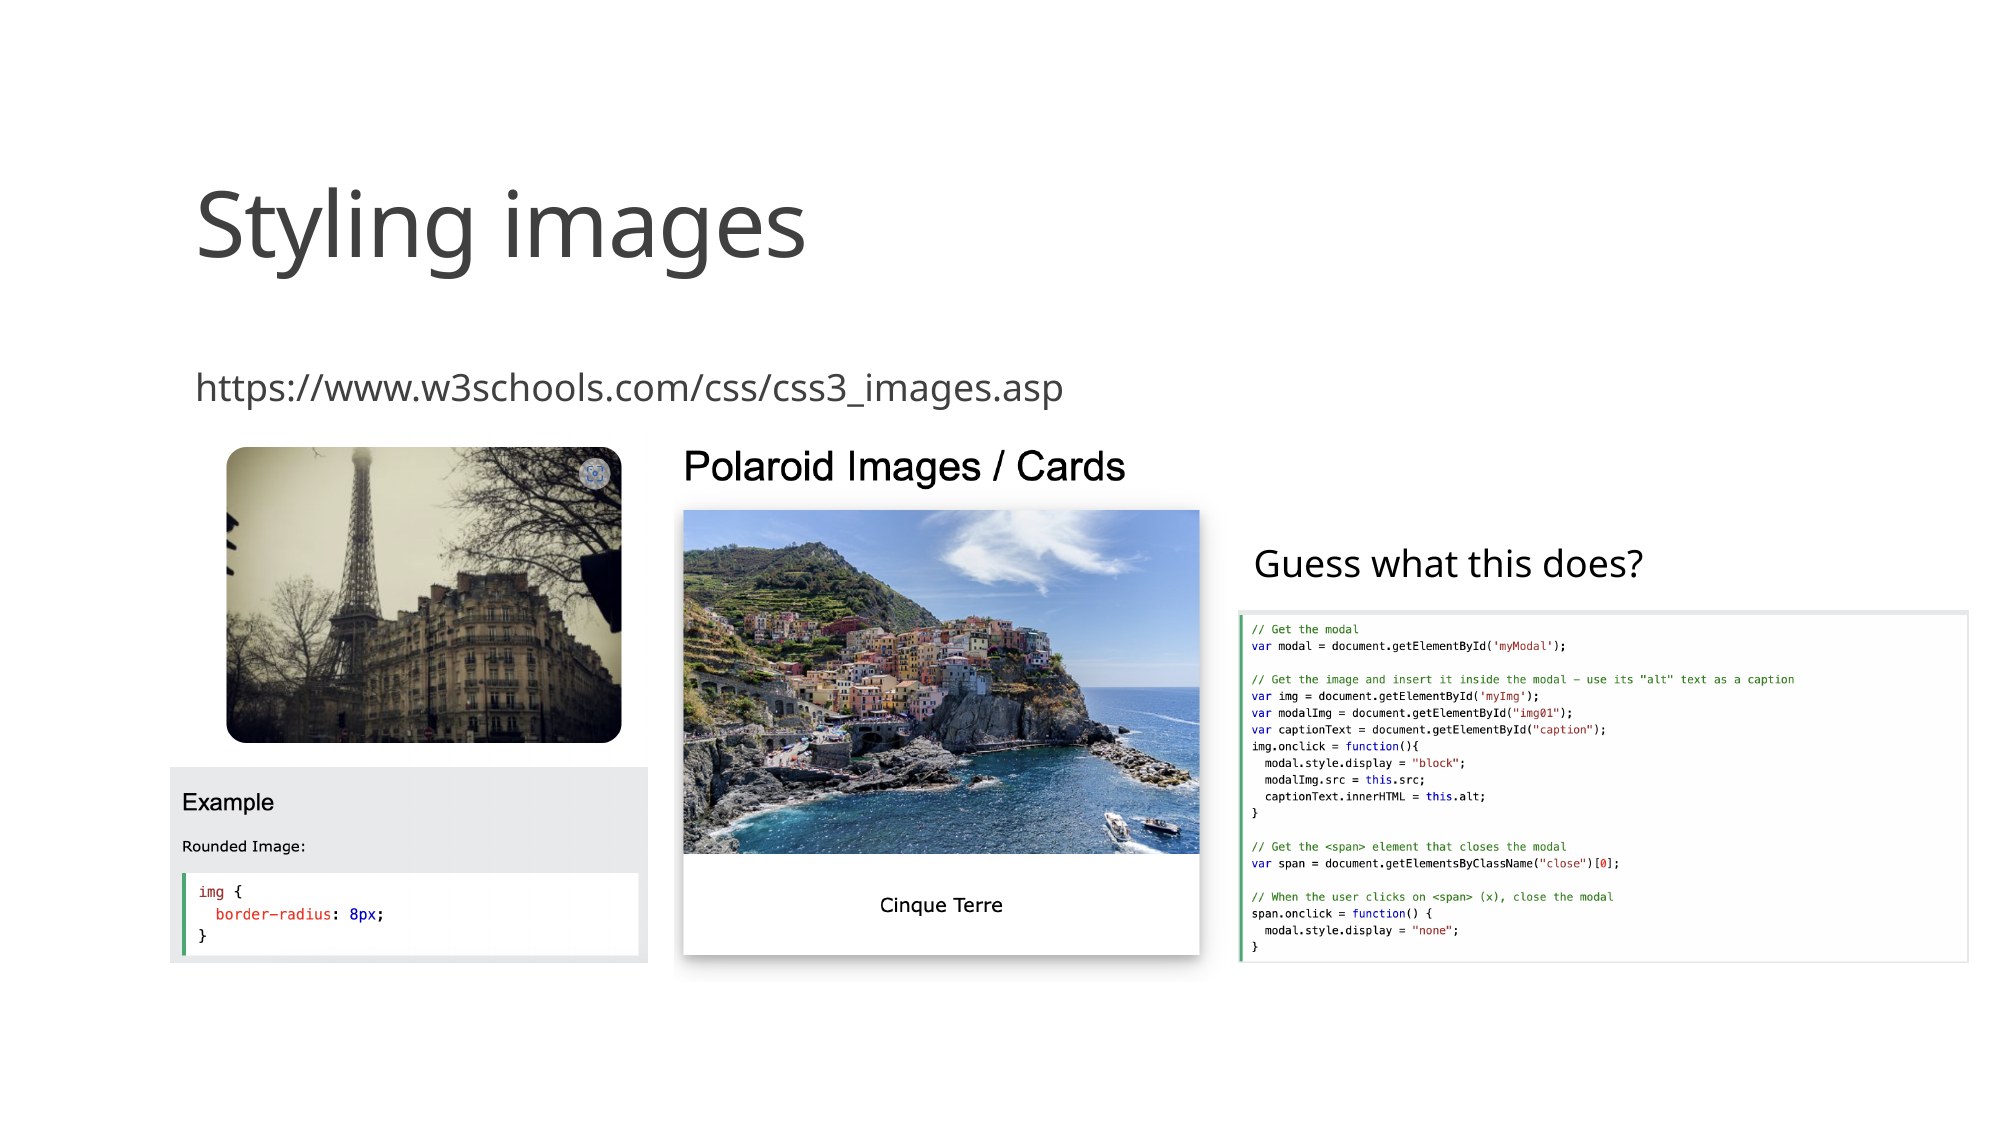

# Styling images
https://www.w3schools.com/css/css3_images.asp
Guess what this does?